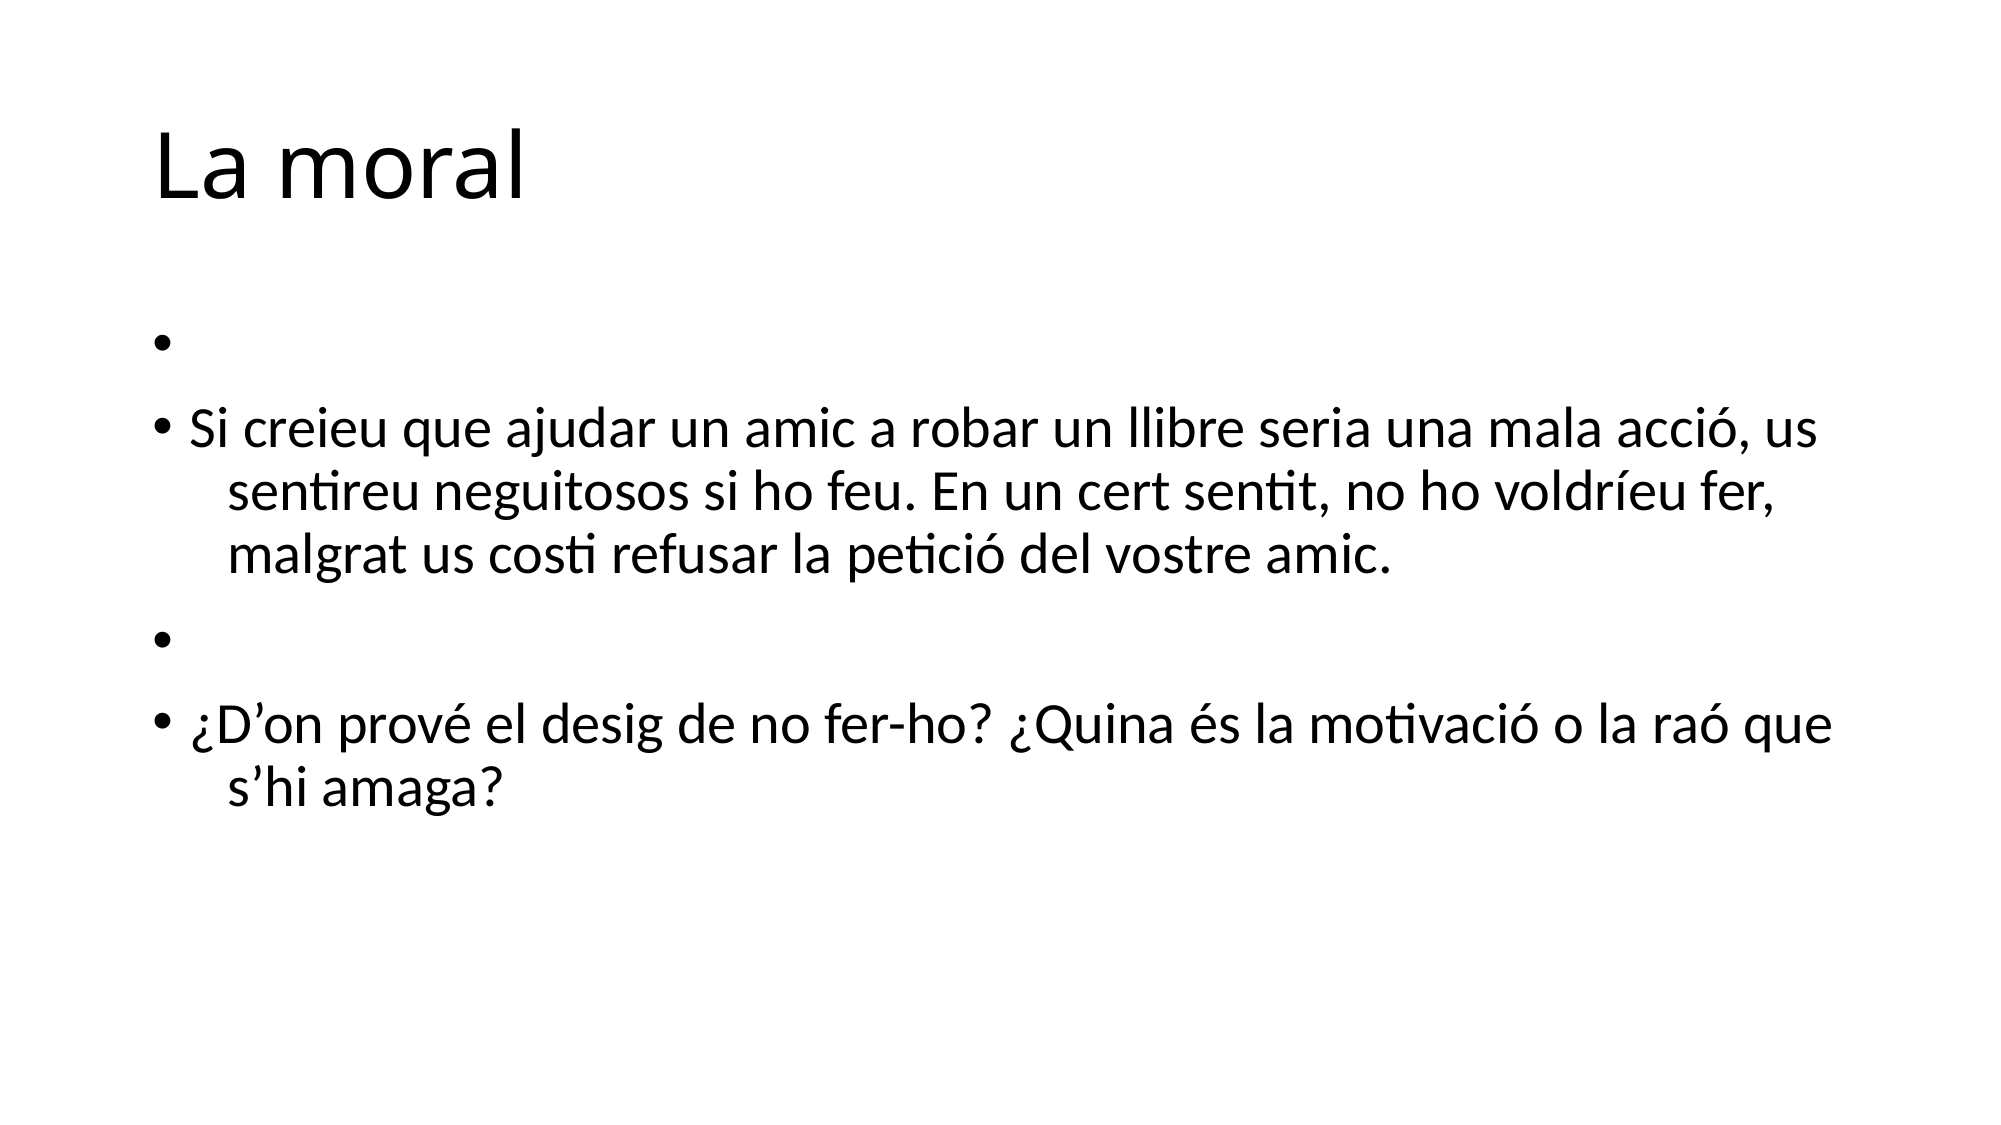

# La moral
Si creieu que ajudar un amic a robar un llibre seria una mala acció, us sentireu neguitosos si ho feu. En un cert sentit, no ho voldríeu fer, malgrat us costi refusar la petició del vostre amic.
¿D’on prové el desig de no fer-ho? ¿Quina és la motivació o la raó que s’hi amaga?